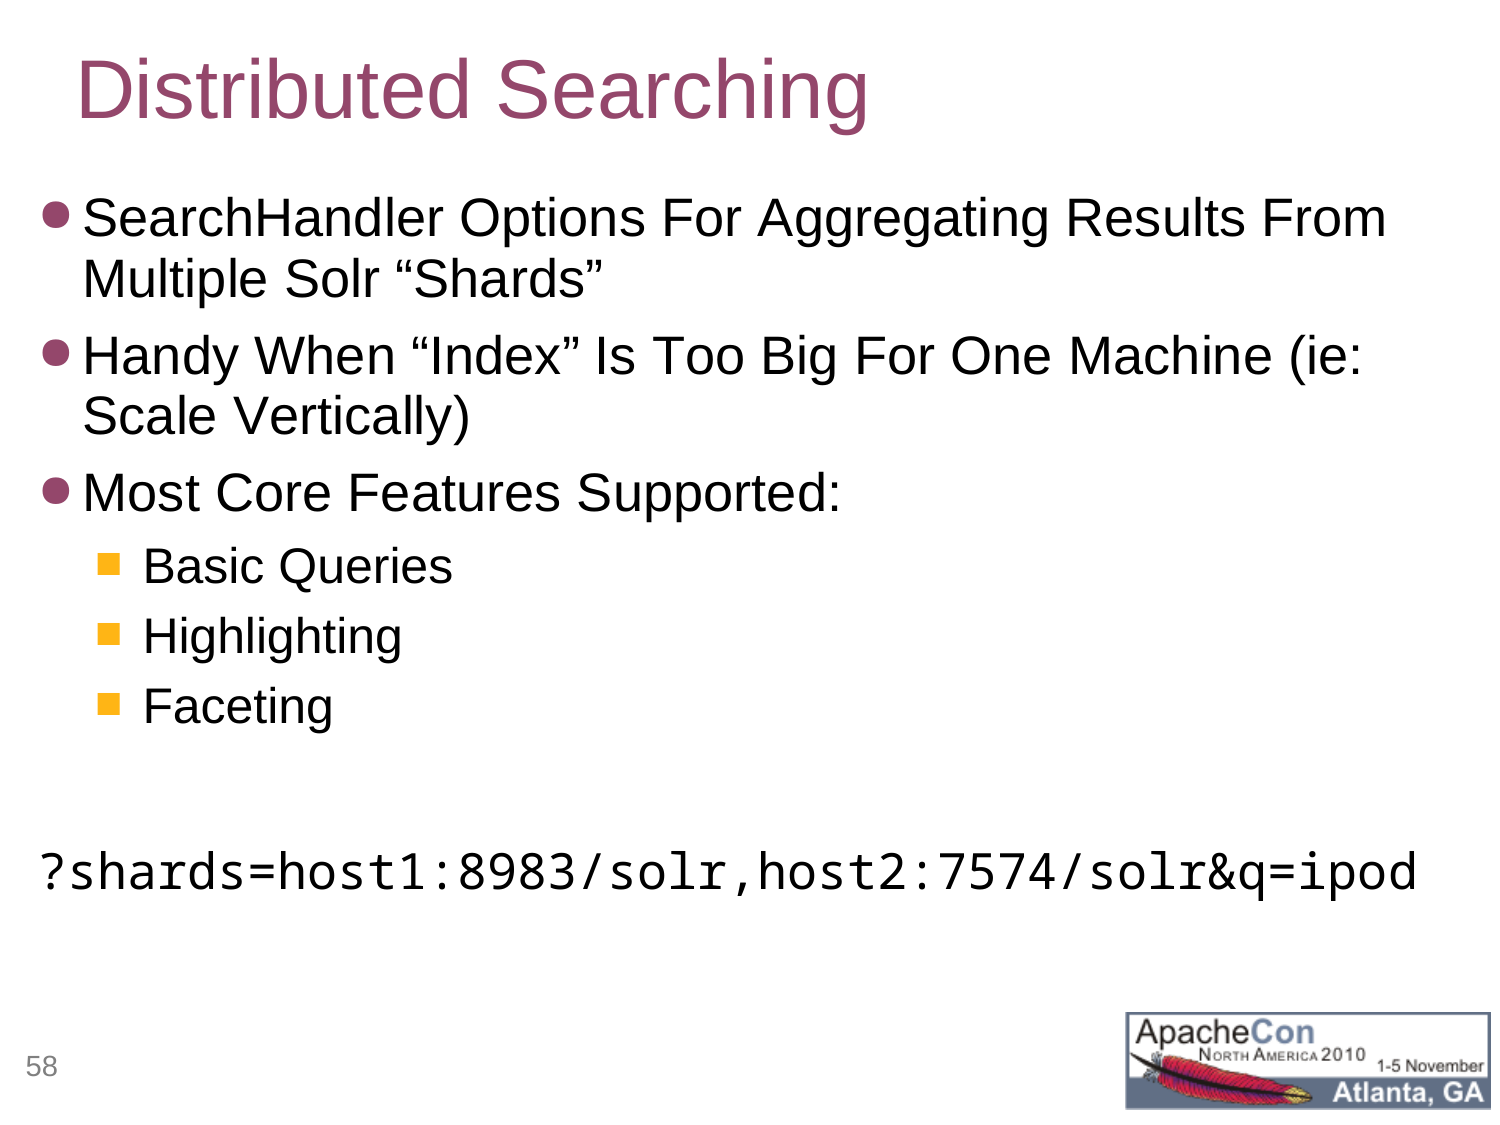

# Distributed Searching
SearchHandler Options For Aggregating Results From Multiple Solr “Shards”
Handy When “Index” Is Too Big For One Machine (ie: Scale Vertically)
Most Core Features Supported:
Basic Queries
Highlighting
Faceting
?shards=host1:8983/solr,host2:7574/solr&q=ipod
58